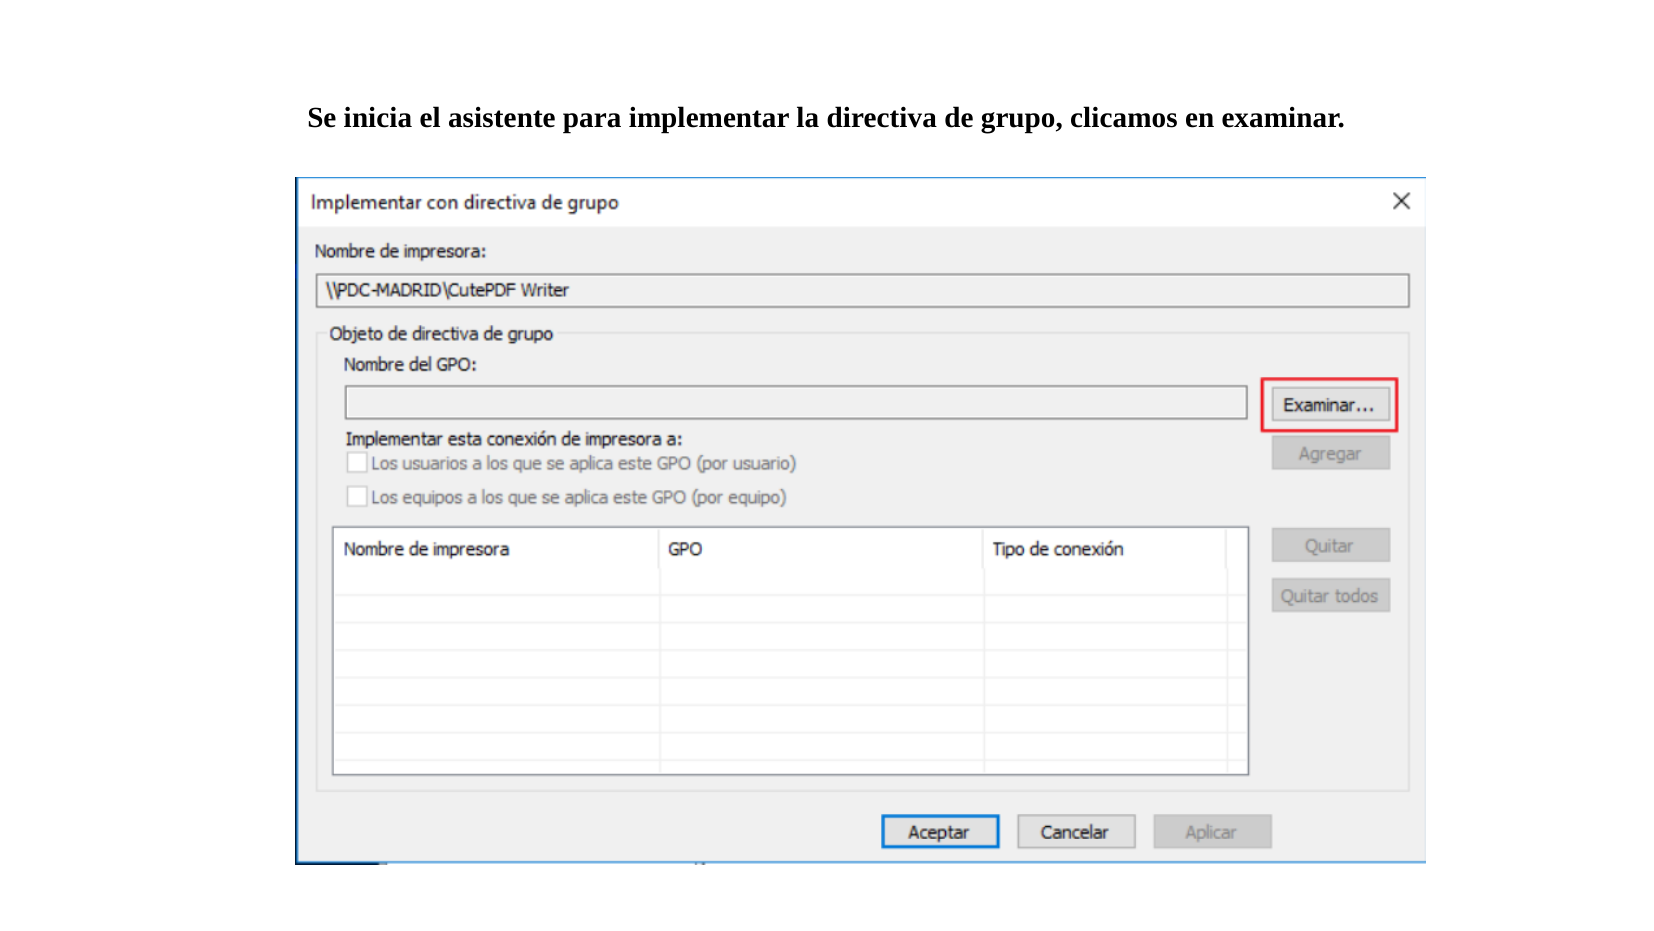

# Se inicia el asistente para implementar la directiva de grupo, clicamos en examinar.